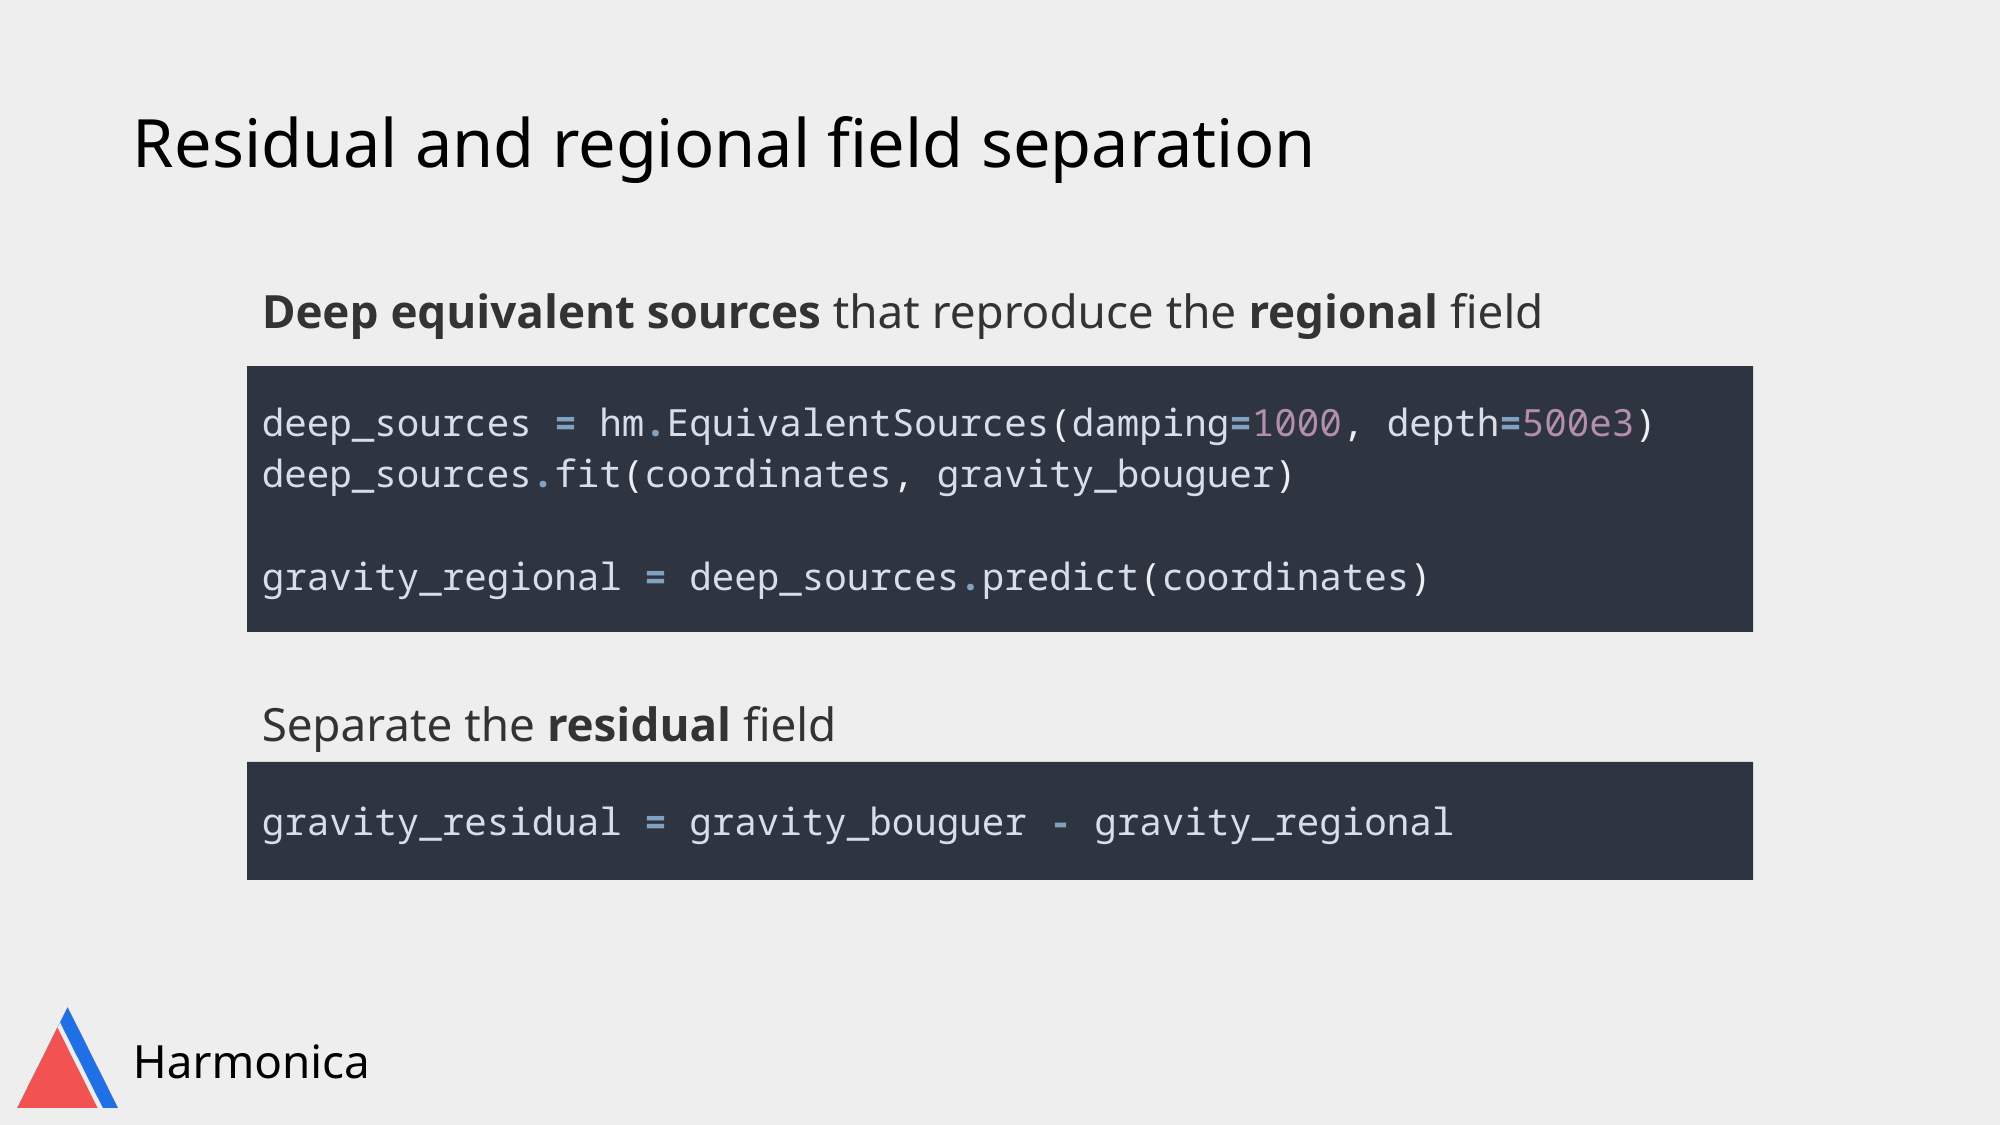

Residual and regional field separation
Deep equivalent sources that reproduce the regional field
deep_sources = hm.EquivalentSources(damping=1000, depth=500e3)
deep_sources.fit(coordinates, gravity_bouguer)
gravity_regional = deep_sources.predict(coordinates)
Separate the residual field
gravity_residual = gravity_bouguer - gravity_regional
Harmonica